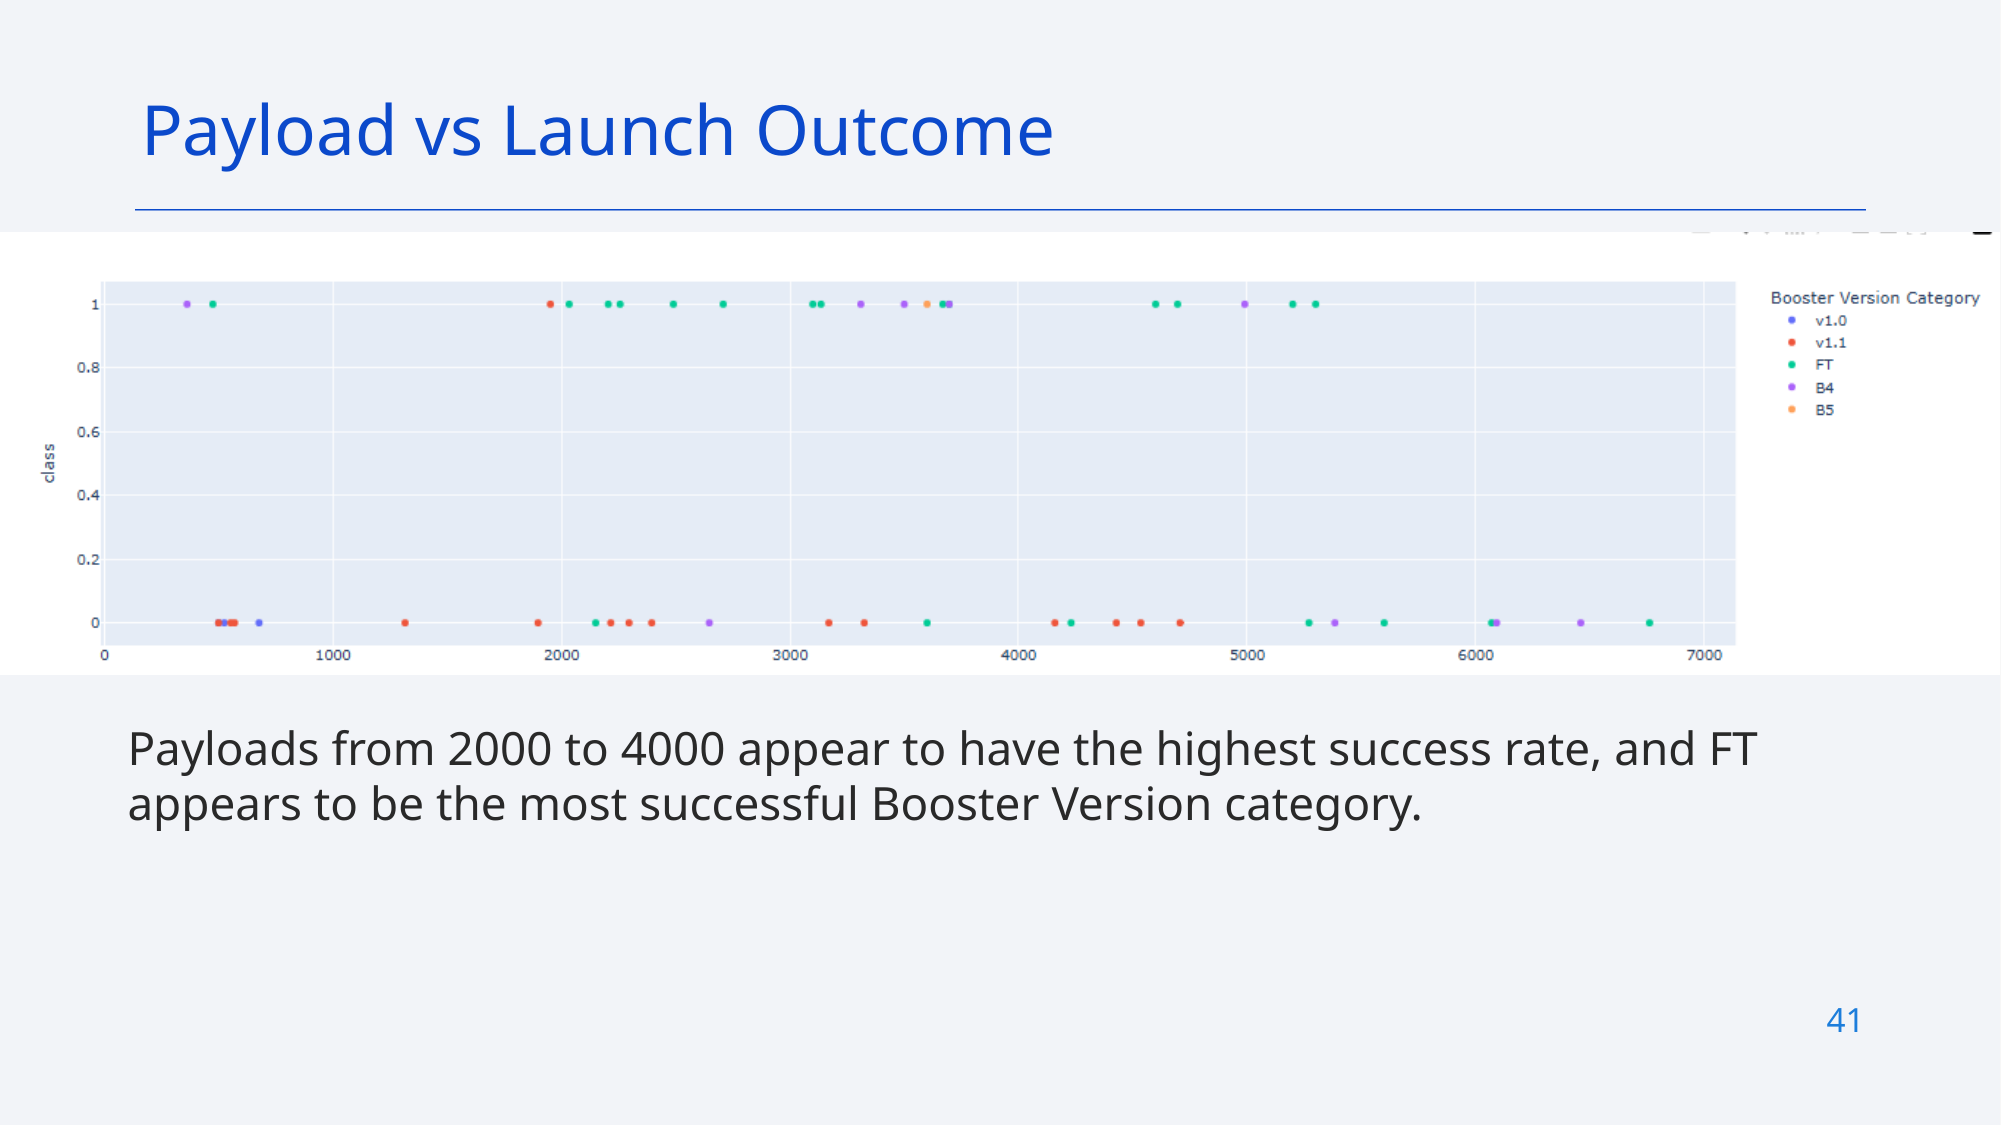

Payload vs Launch Outcome
# Payloads from 2000 to 4000 appear to have the highest success rate, and FT appears to be the most successful Booster Version category.
41